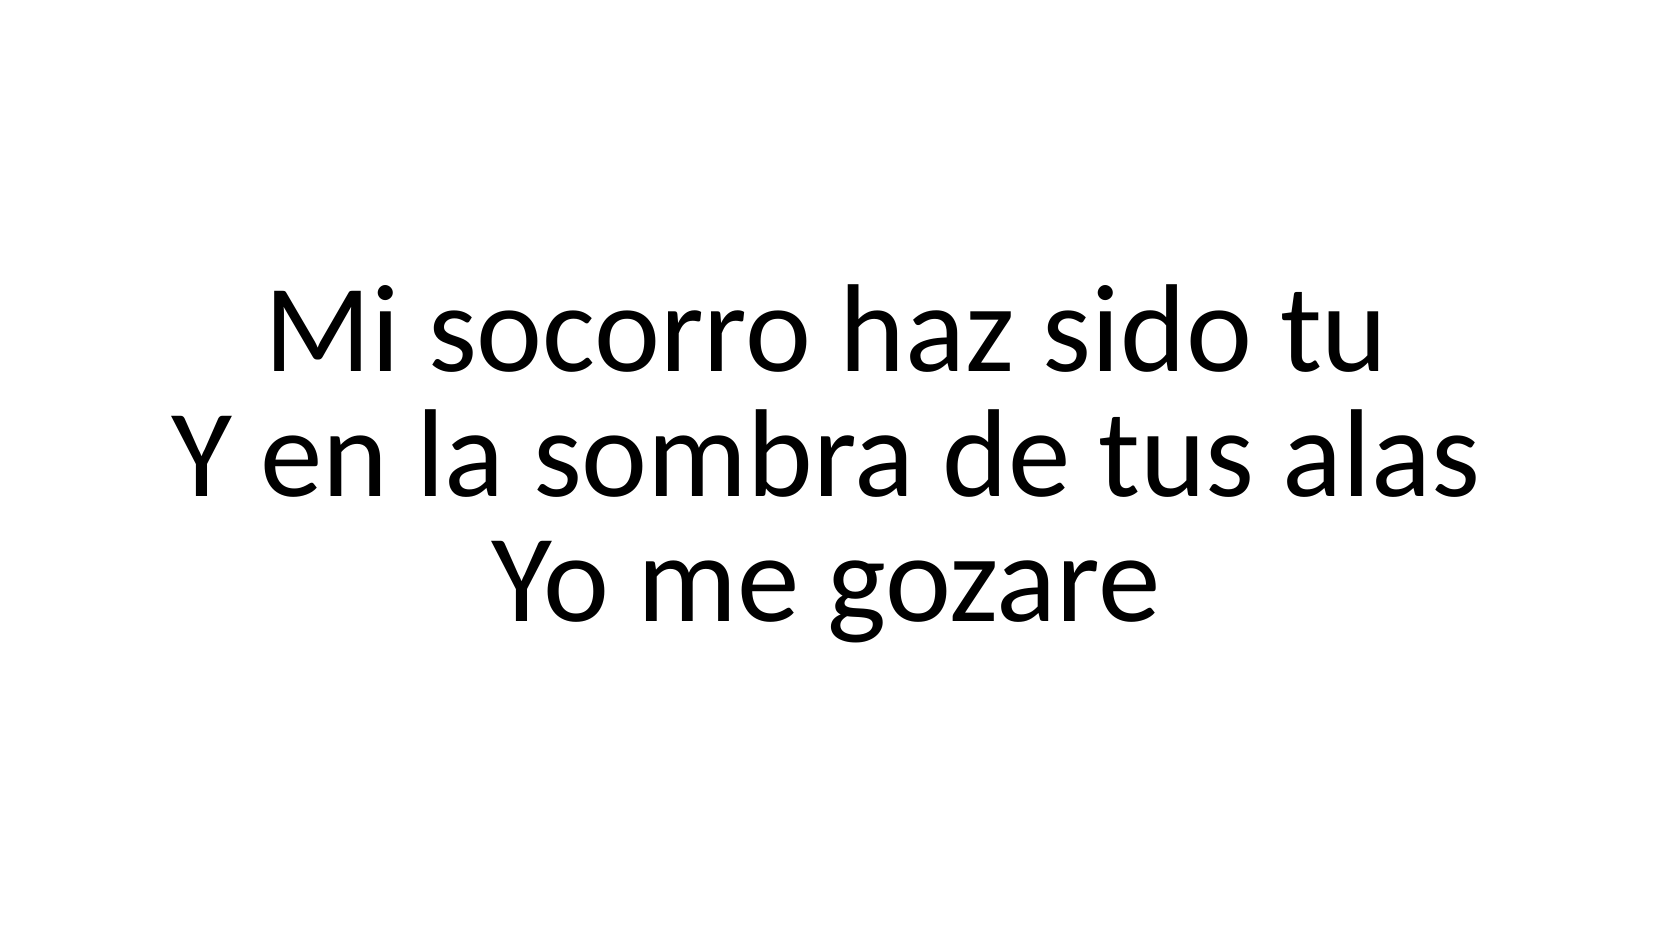

# Mi socorro haz sido tu Y en la sombra de tus alas Yo me gozare